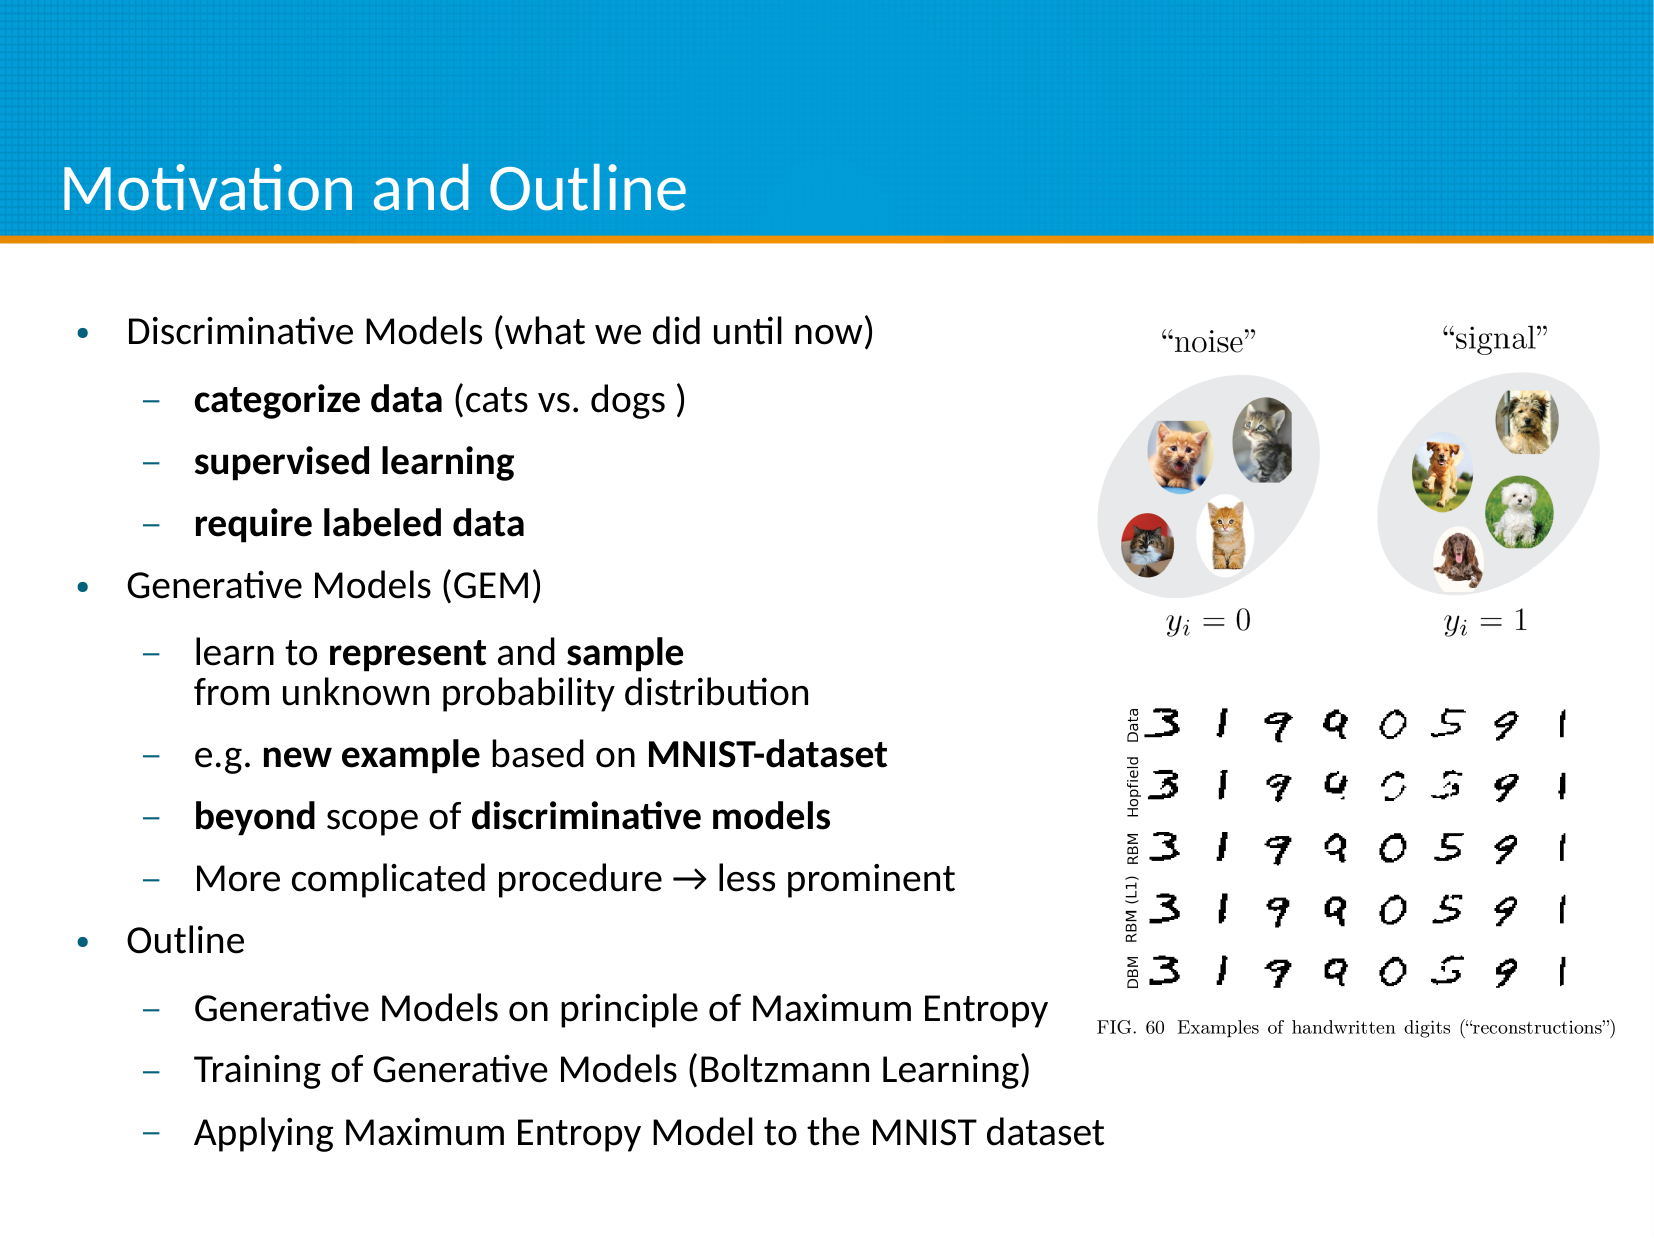

# Motivation and Outline
Discriminative Models (what we did until now)
categorize data (cats vs. dogs )
supervised learning
require labeled data
Generative Models (GEM)
learn to represent and sample
from unknown probability distribution
e.g. new example based on MNIST-dataset
beyond scope of discriminative models
More complicated procedure → less prominent
Outline
Generative Models on principle of Maximum Entropy
Training of Generative Models (Boltzmann Learning)
Applying Maximum Entropy Model to the MNIST dataset
Müllen, Angew. Chem. 2007, JACS 2009